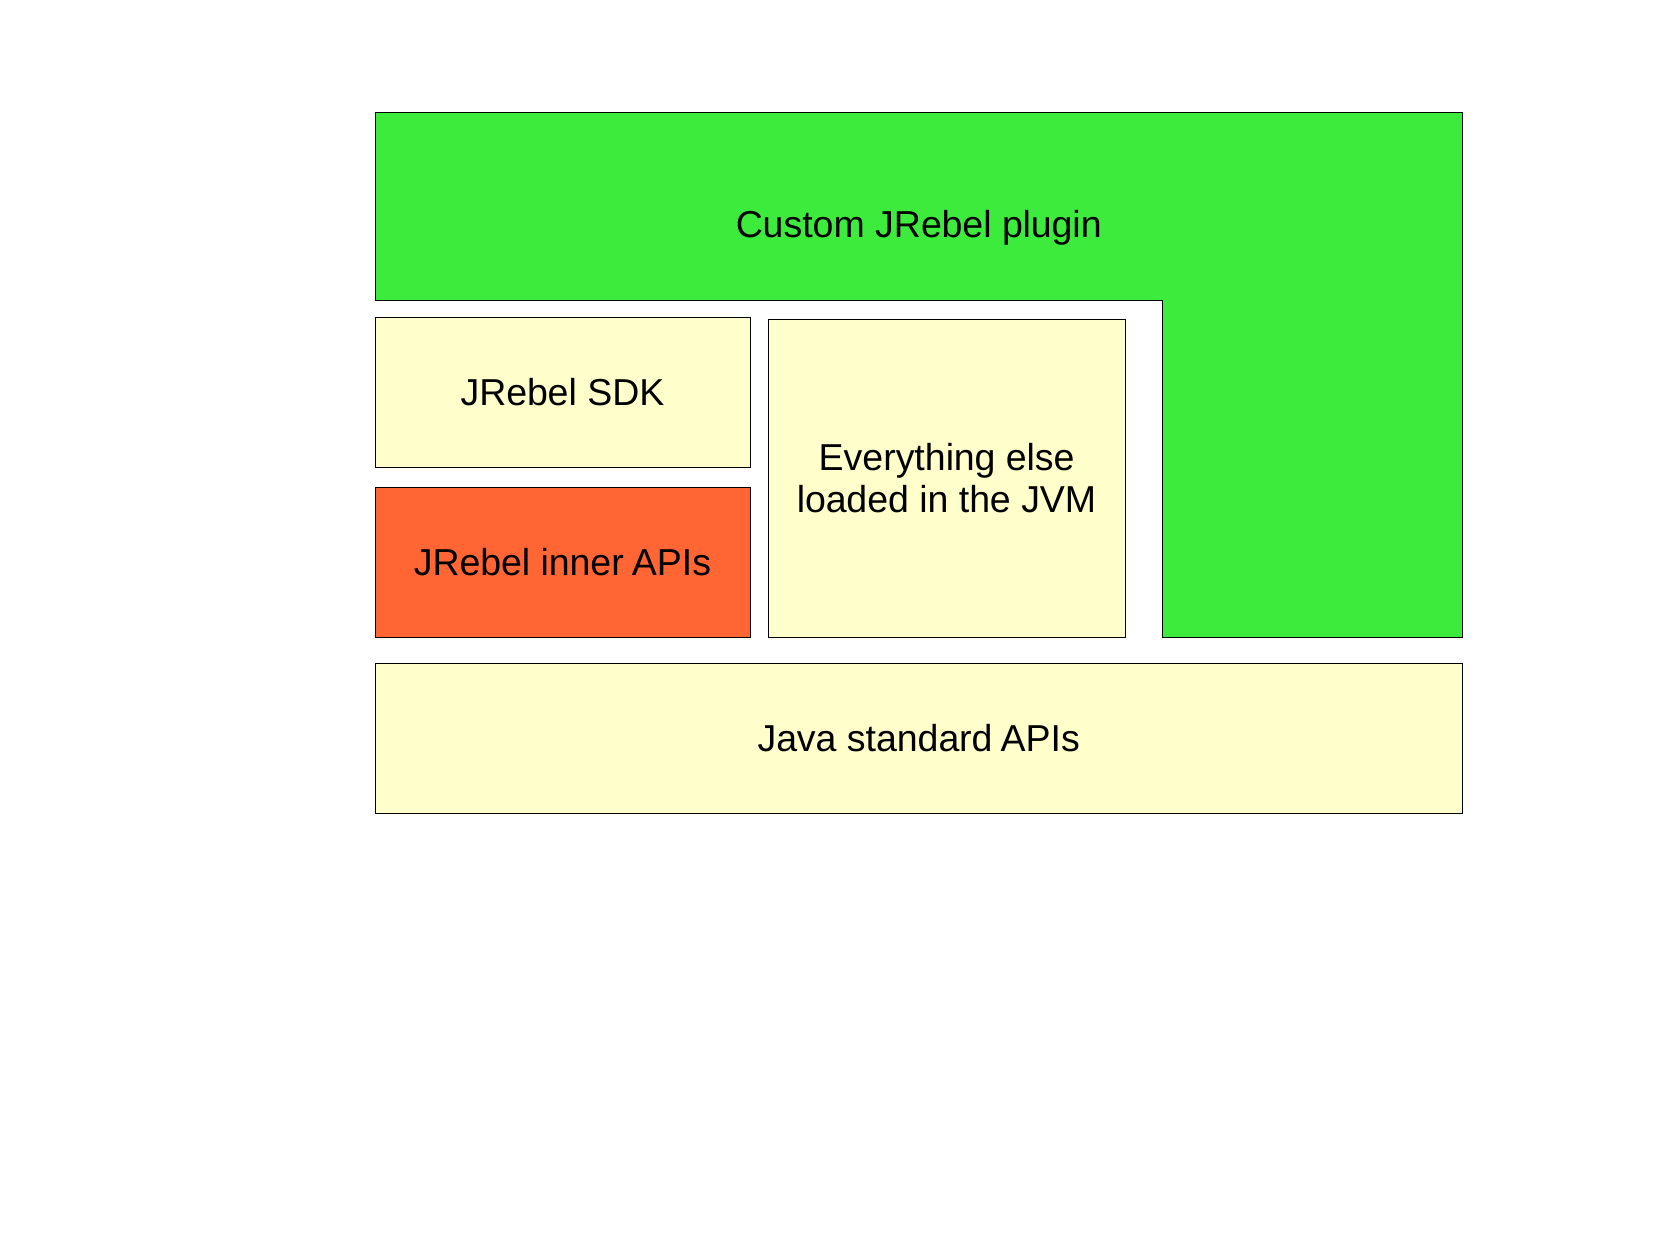

Custom JRebel plugin
JRebel SDK
Everything else
loaded in the JVM
JRebel inner APIs
Java standard APIs